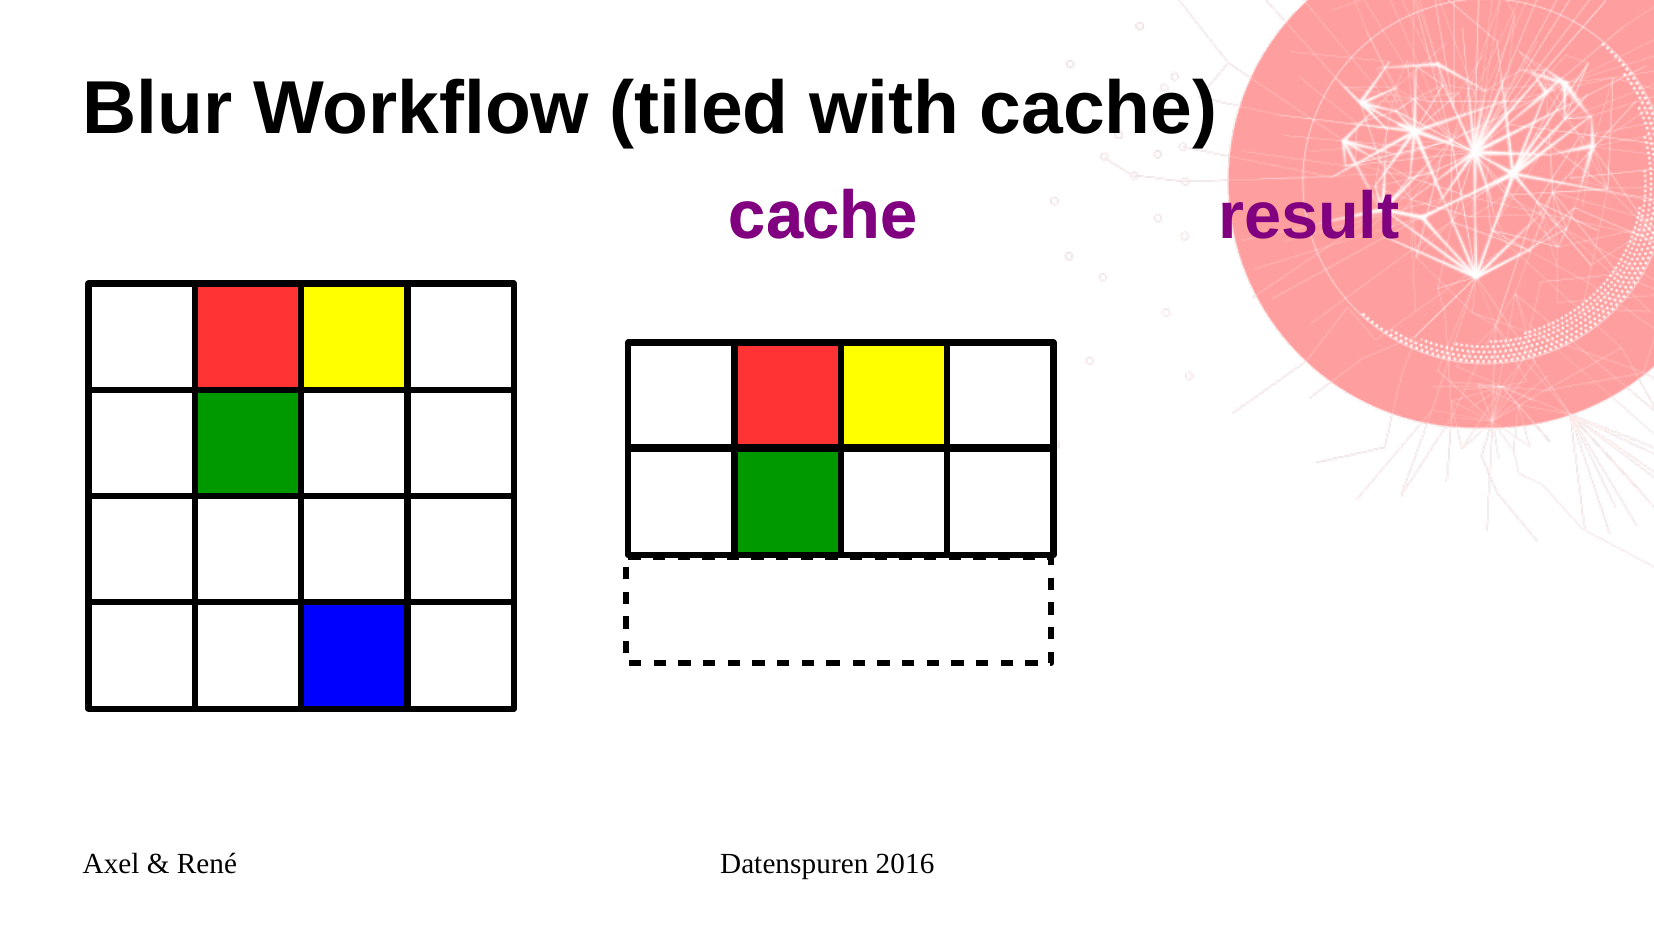

# Blur Workflow (tiled with cache)
cache
cache
result